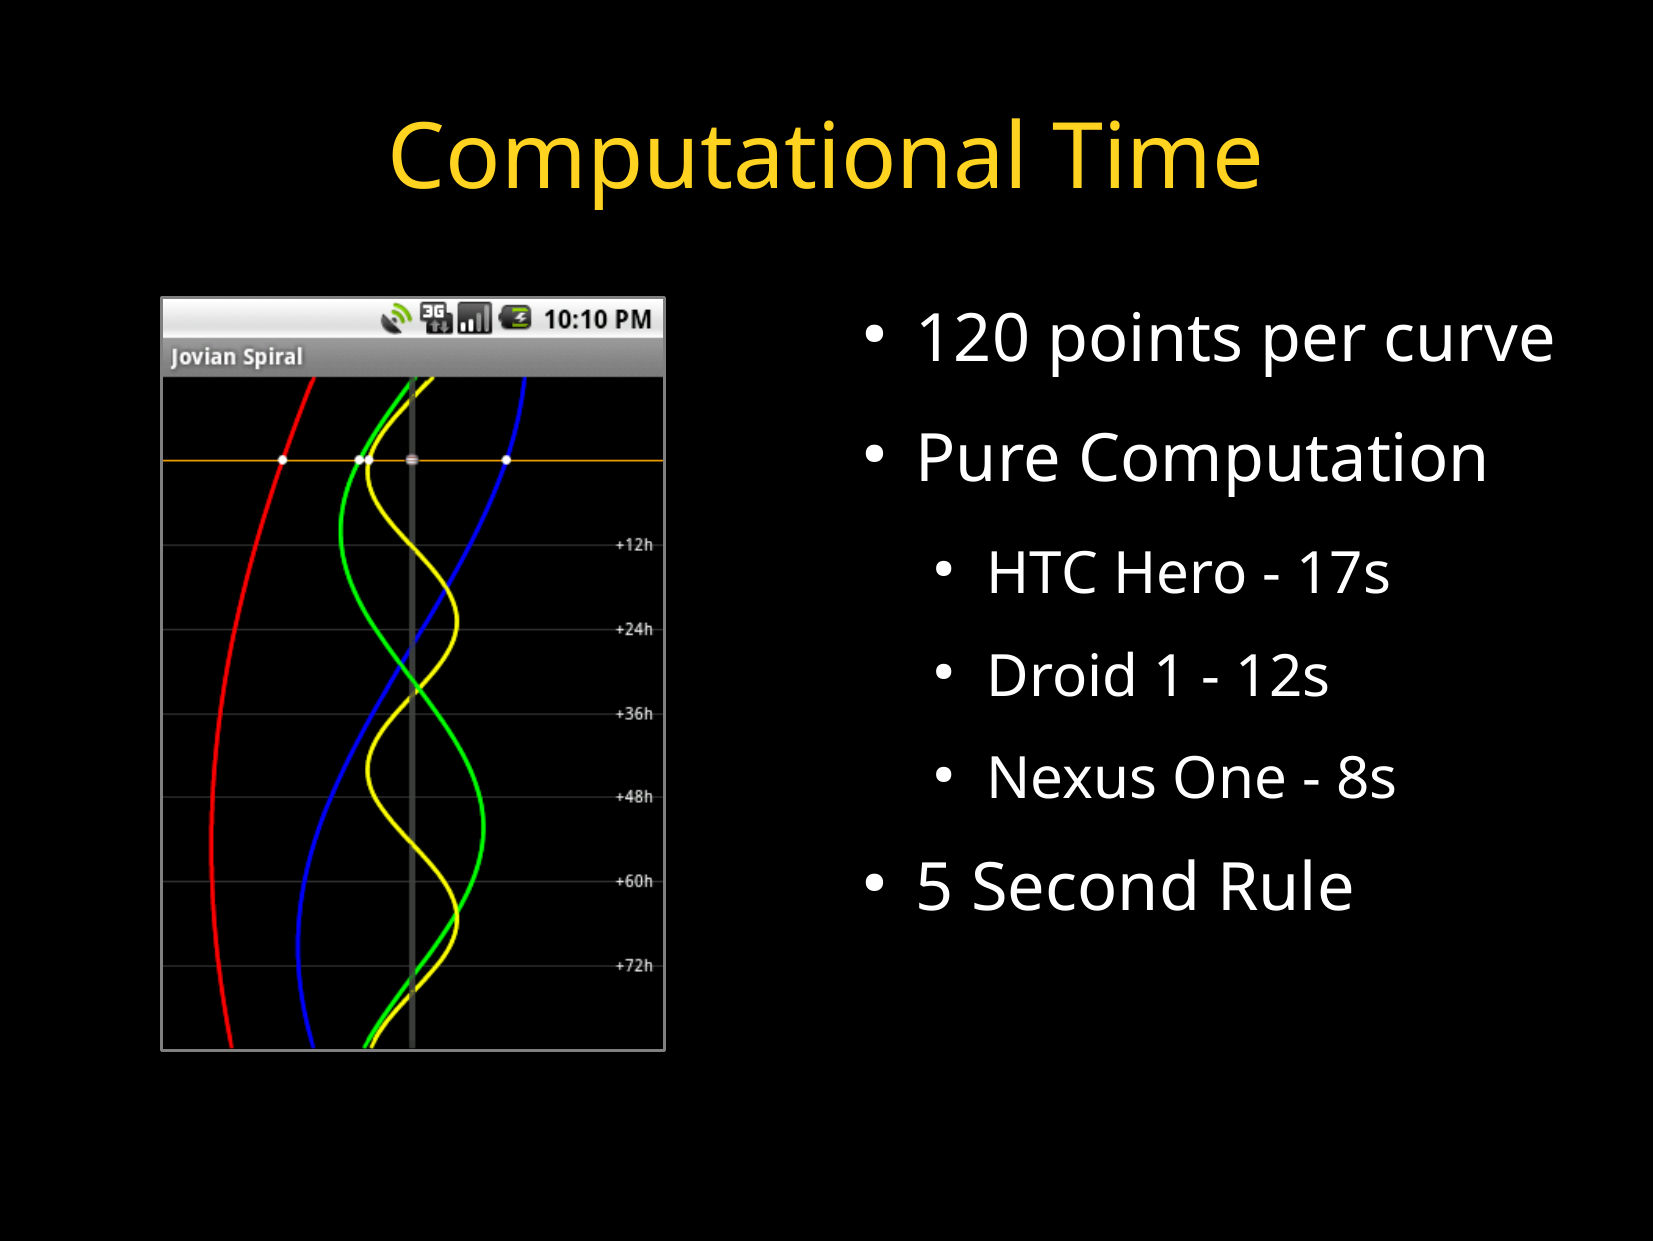

# Computational Time
120 points per curve
Pure Computation
HTC Hero - 17s
Droid 1 - 12s
Nexus One - 8s
5 Second Rule